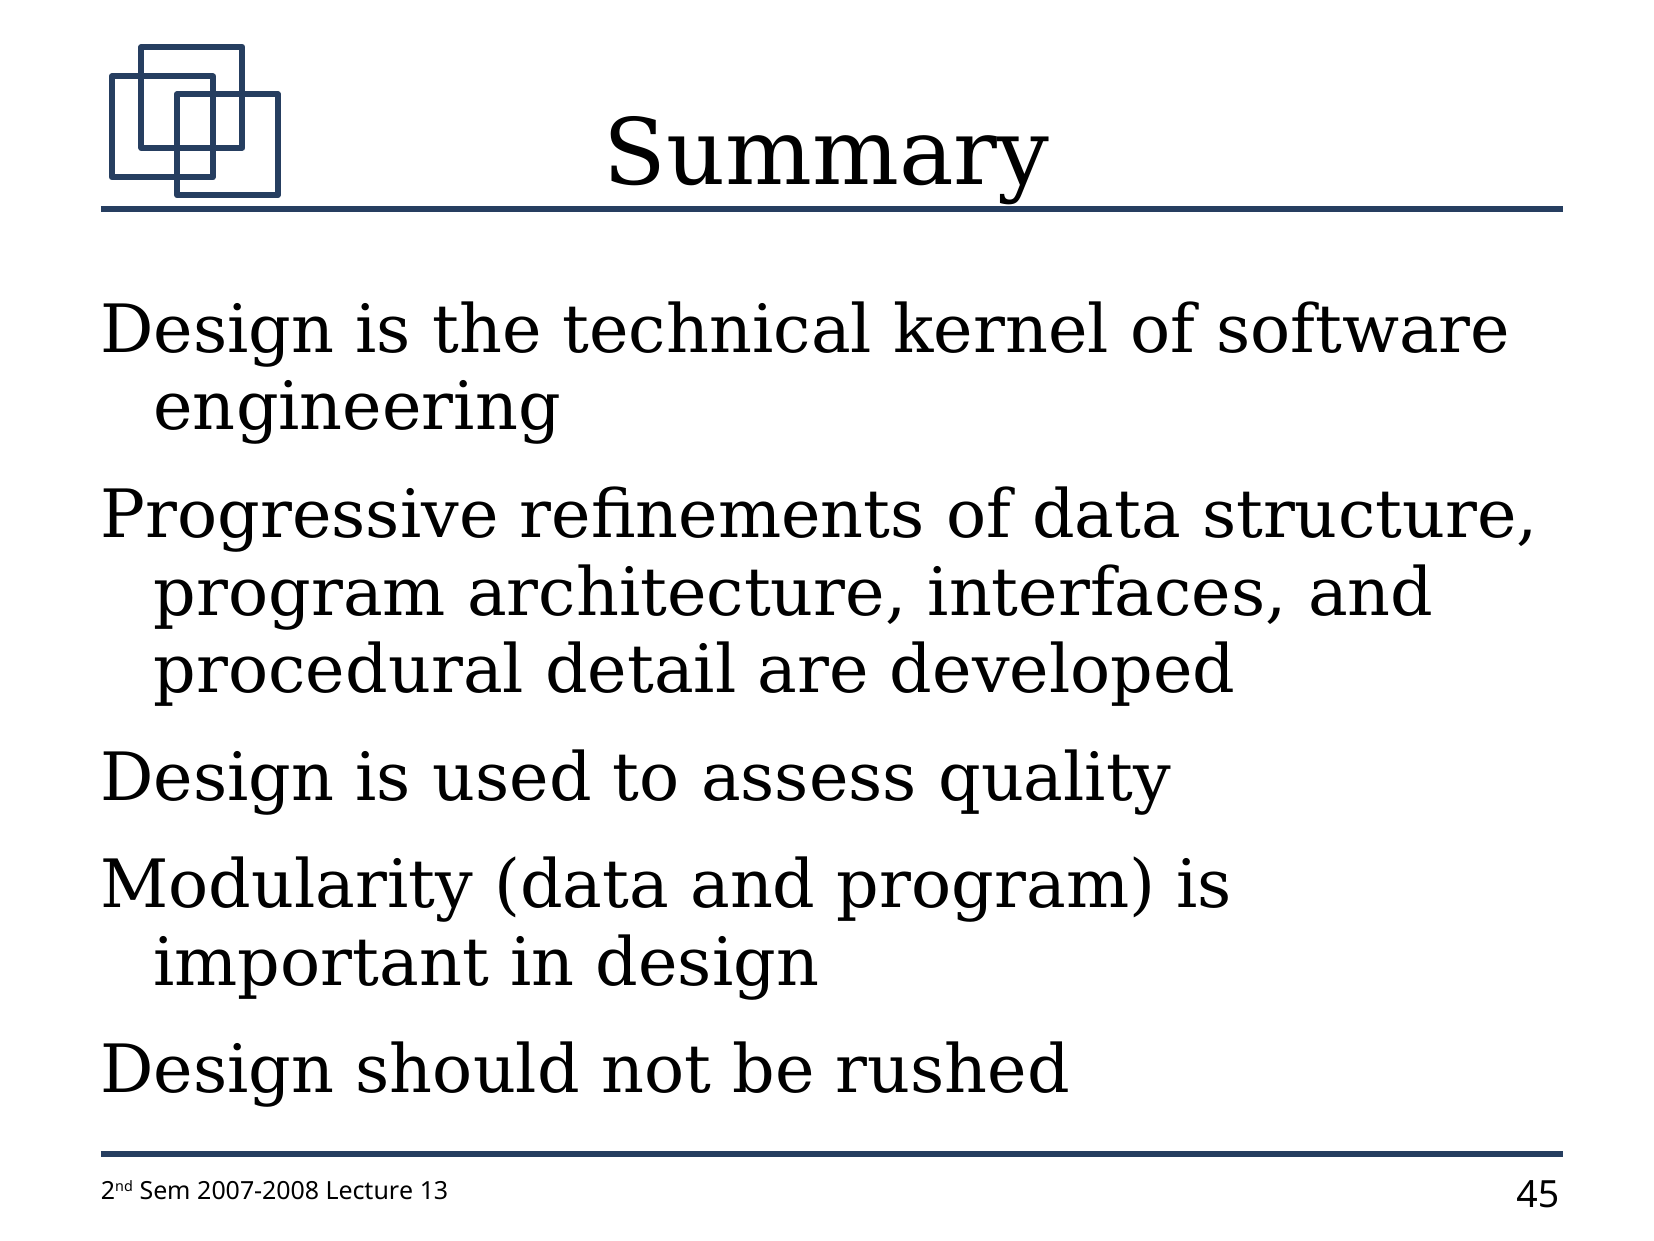

# Summary
Design is the technical kernel of software engineering
Progressive refinements of data structure, program architecture, interfaces, and procedural detail are developed
Design is used to assess quality
Modularity (data and program) is important in design
Design should not be rushed